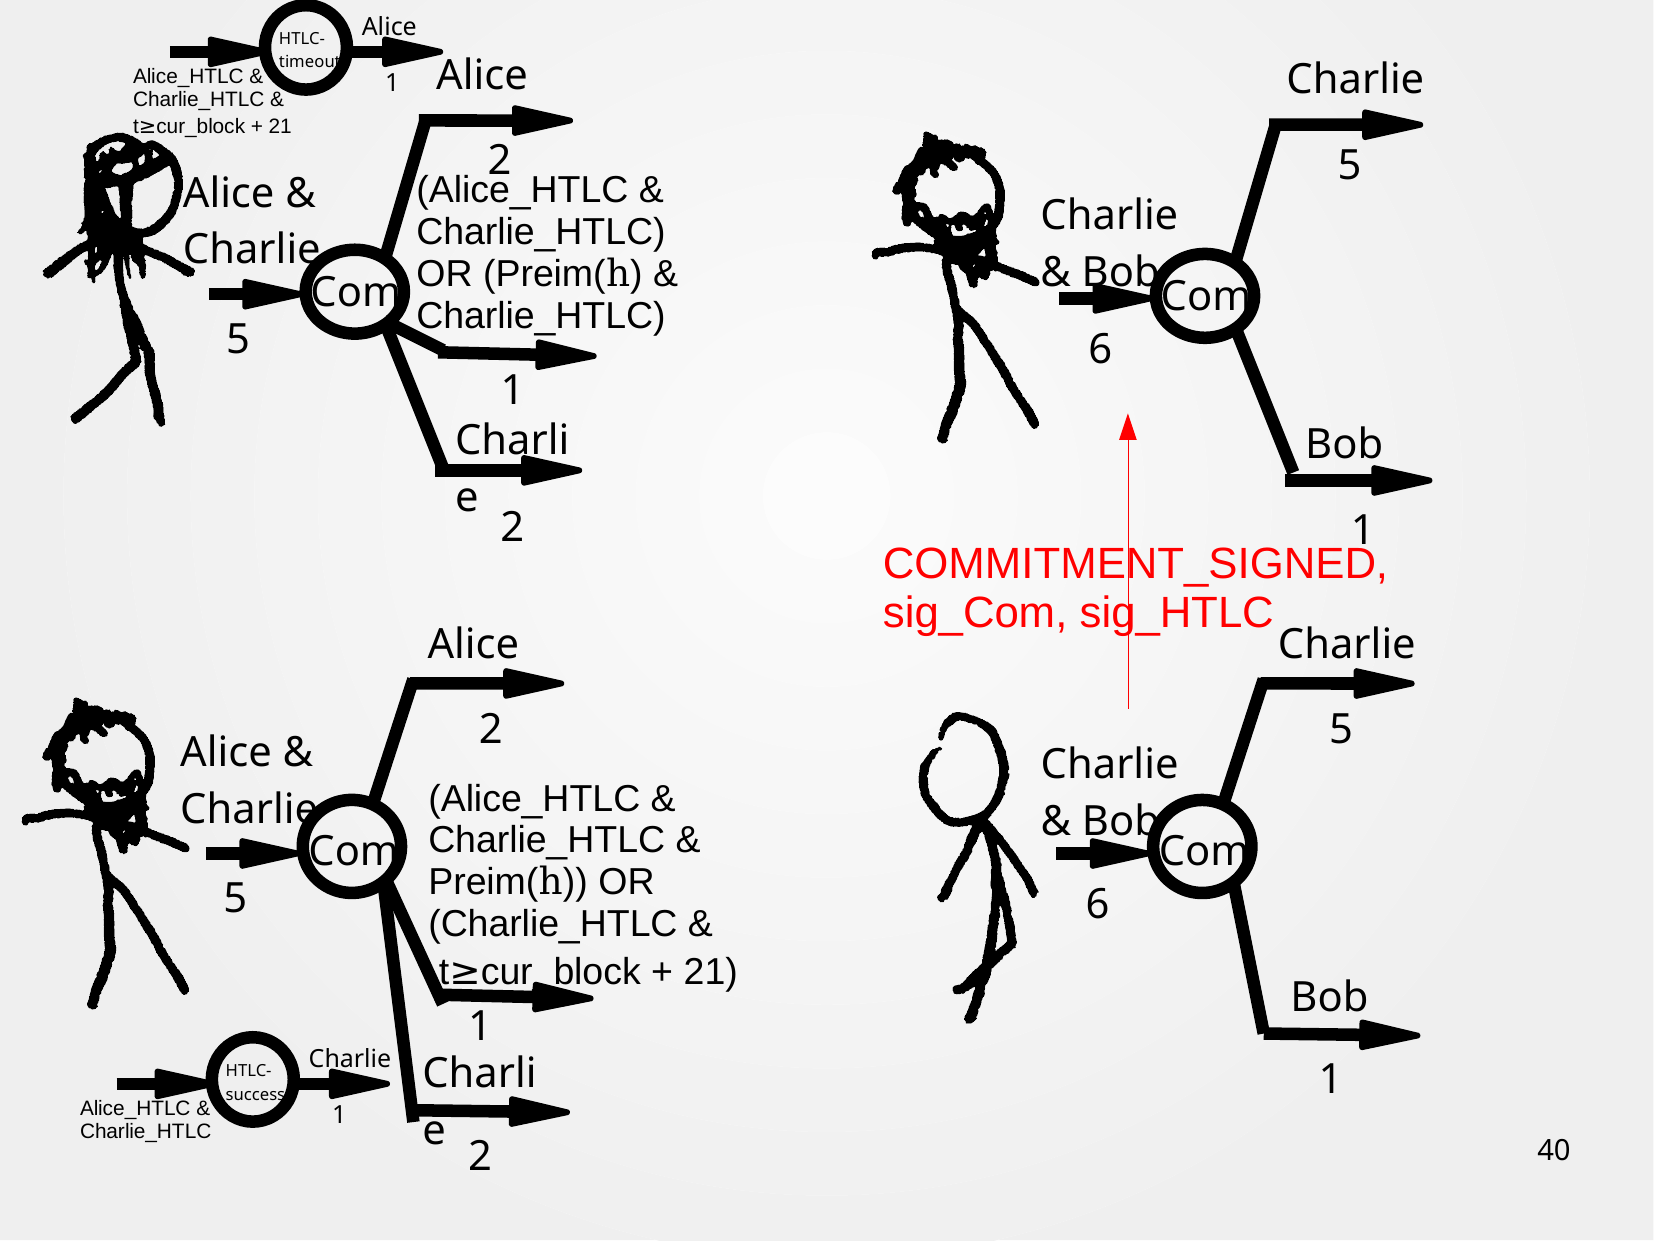

Alice
HTLC-timeout
Alice
Charlie
Alice_HTLC &
Charlie_HTLC &
t≥cur_block + 21
1
2
5
Alice & Charlie
(Alice_HTLC & Charlie_HTLC) OR (Preim(h) & Charlie_HTLC)
Charlie & Bob
Com
Com
5
6
1
Charlie
Bob
2
1
COMMITMENT_SIGNED,
sig_Com, sig_HTLC
Alice
Charlie
2
5
Alice & Charlie
Charlie & Bob
(Alice_HTLC & Charlie_HTLC & Preim(h)) OR (Charlie_HTLC &
 t≥cur_block + 21)
Com
Com
5
6
Bob
1
Charlie
Charlie
1
HTLC-success
Alice_HTLC &
Charlie_HTLC
1
2
40